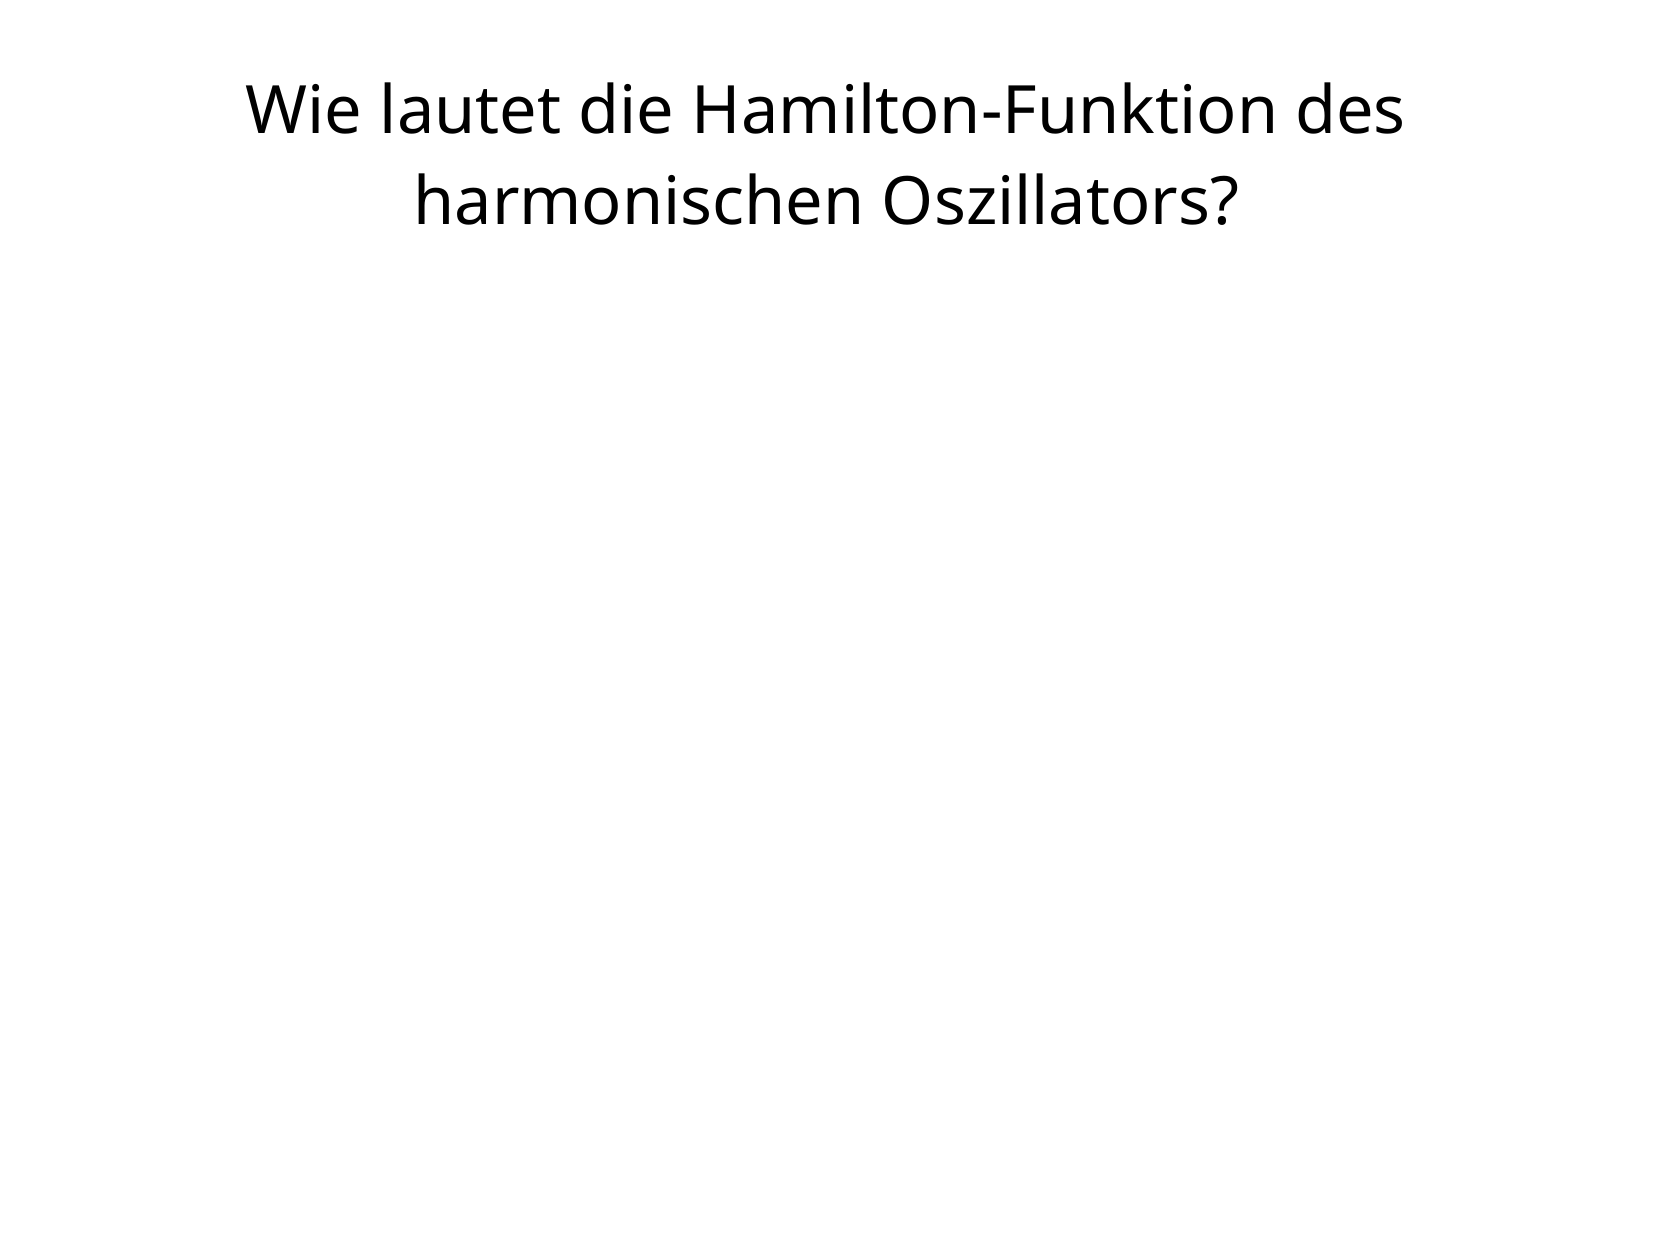

# Wie lautet die Hamilton-Funktion des harmonischen Oszillators?